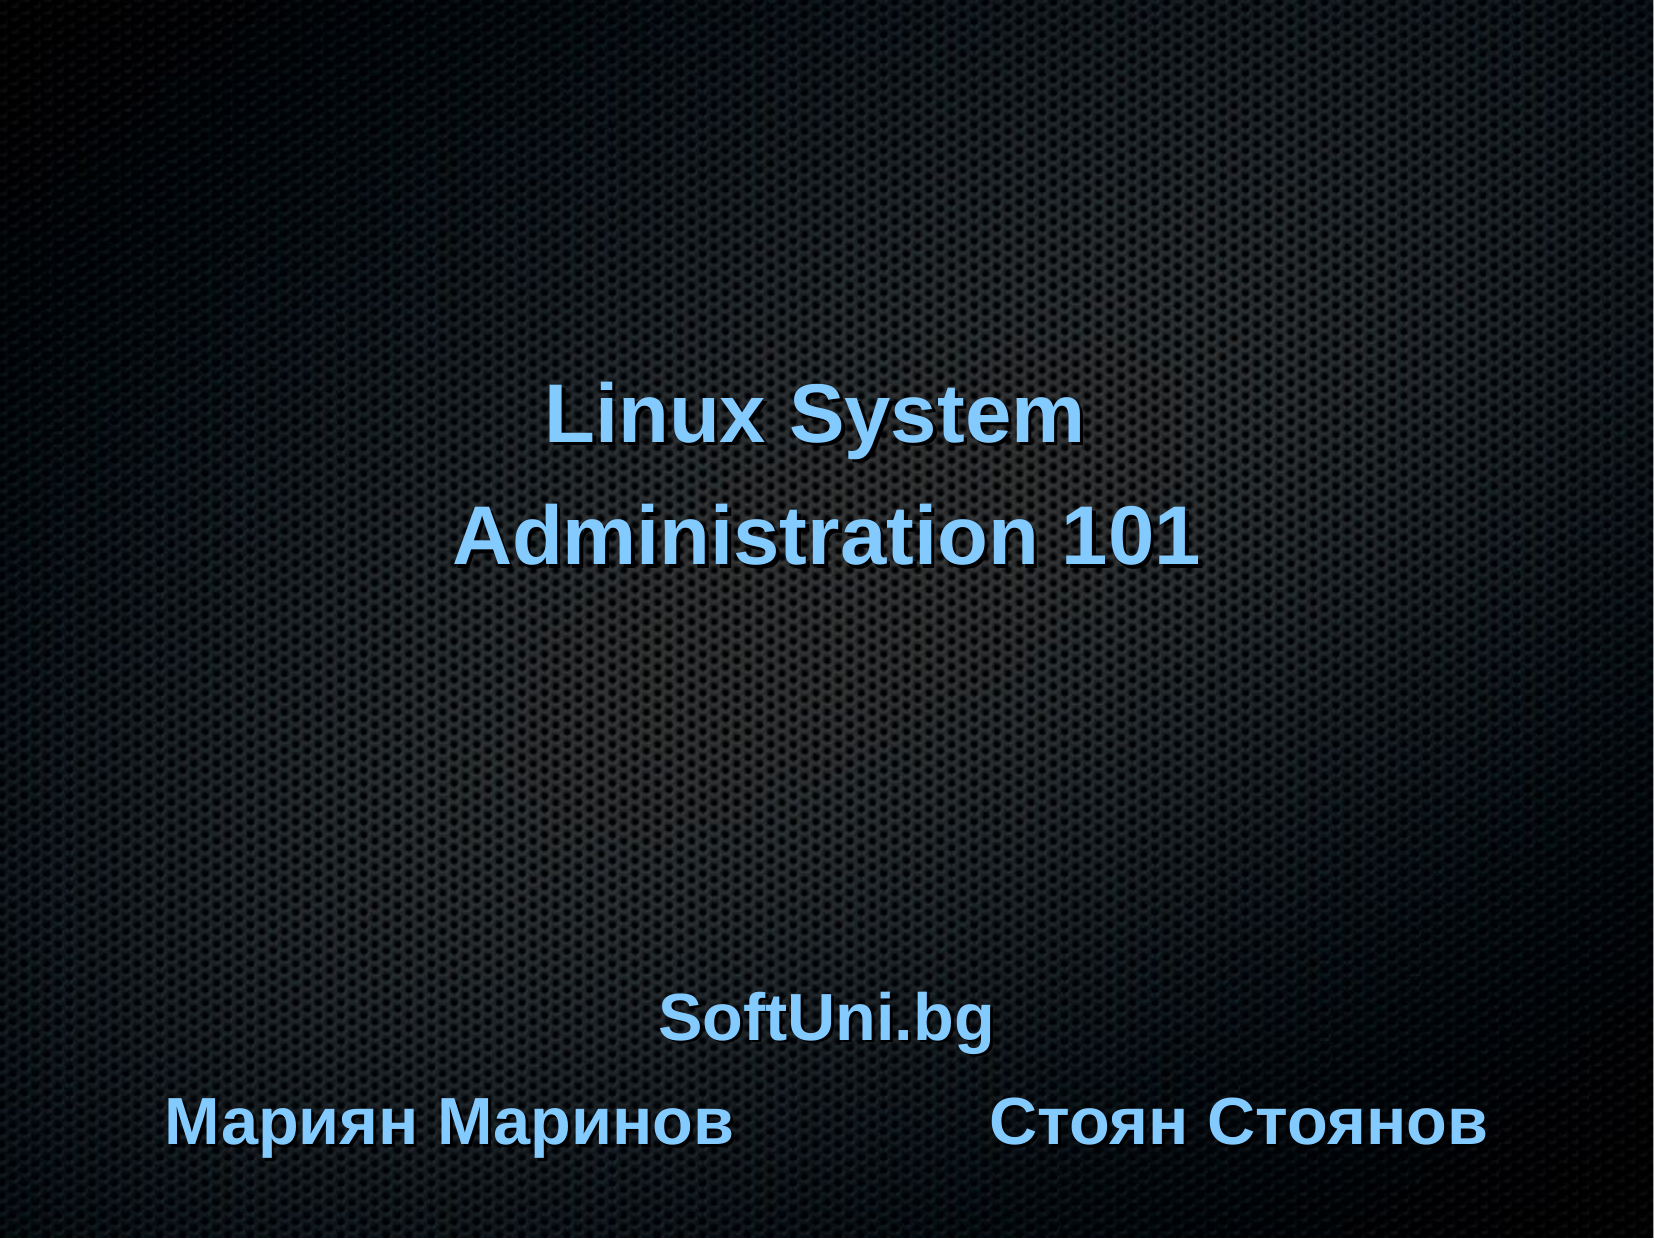

#
Linux System
Administration 101
SoftUni.bg
Мариян Маринов				Стоян Стоянов